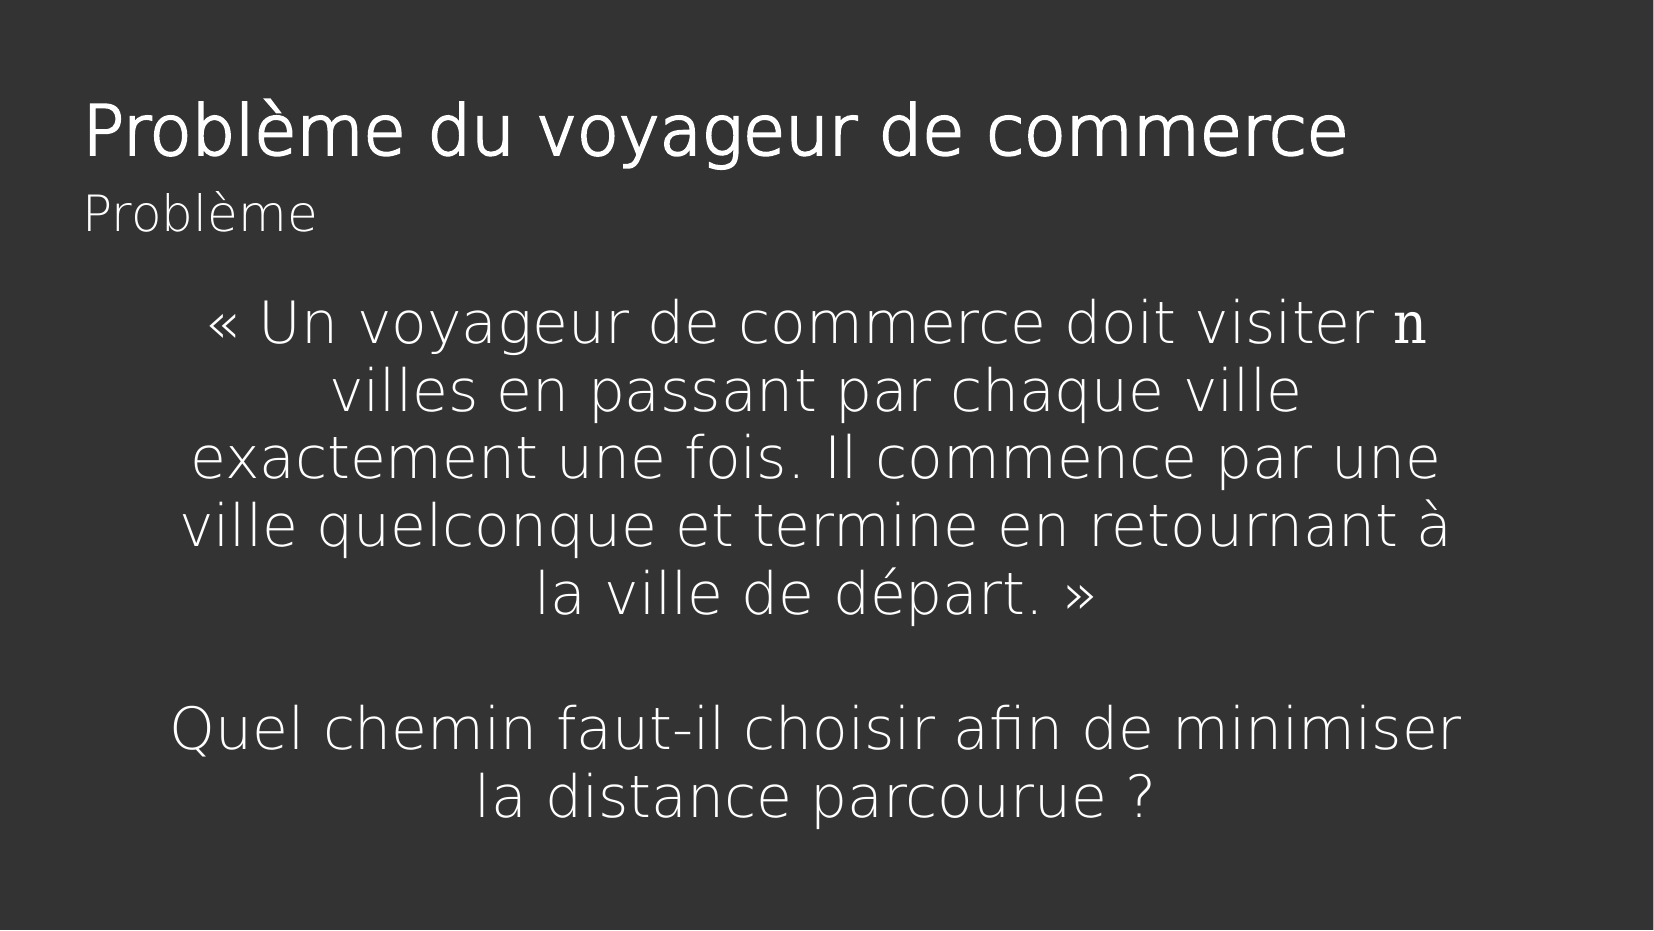

# Problème du voyageur de commerce
Problème
« Un voyageur de commerce doit visiter n villes en passant par chaque ville exactement une fois. Il commence par une ville quelconque et termine en retournant à la ville de départ. »
Quel chemin faut-il choisir afin de minimiser la distance parcourue ?